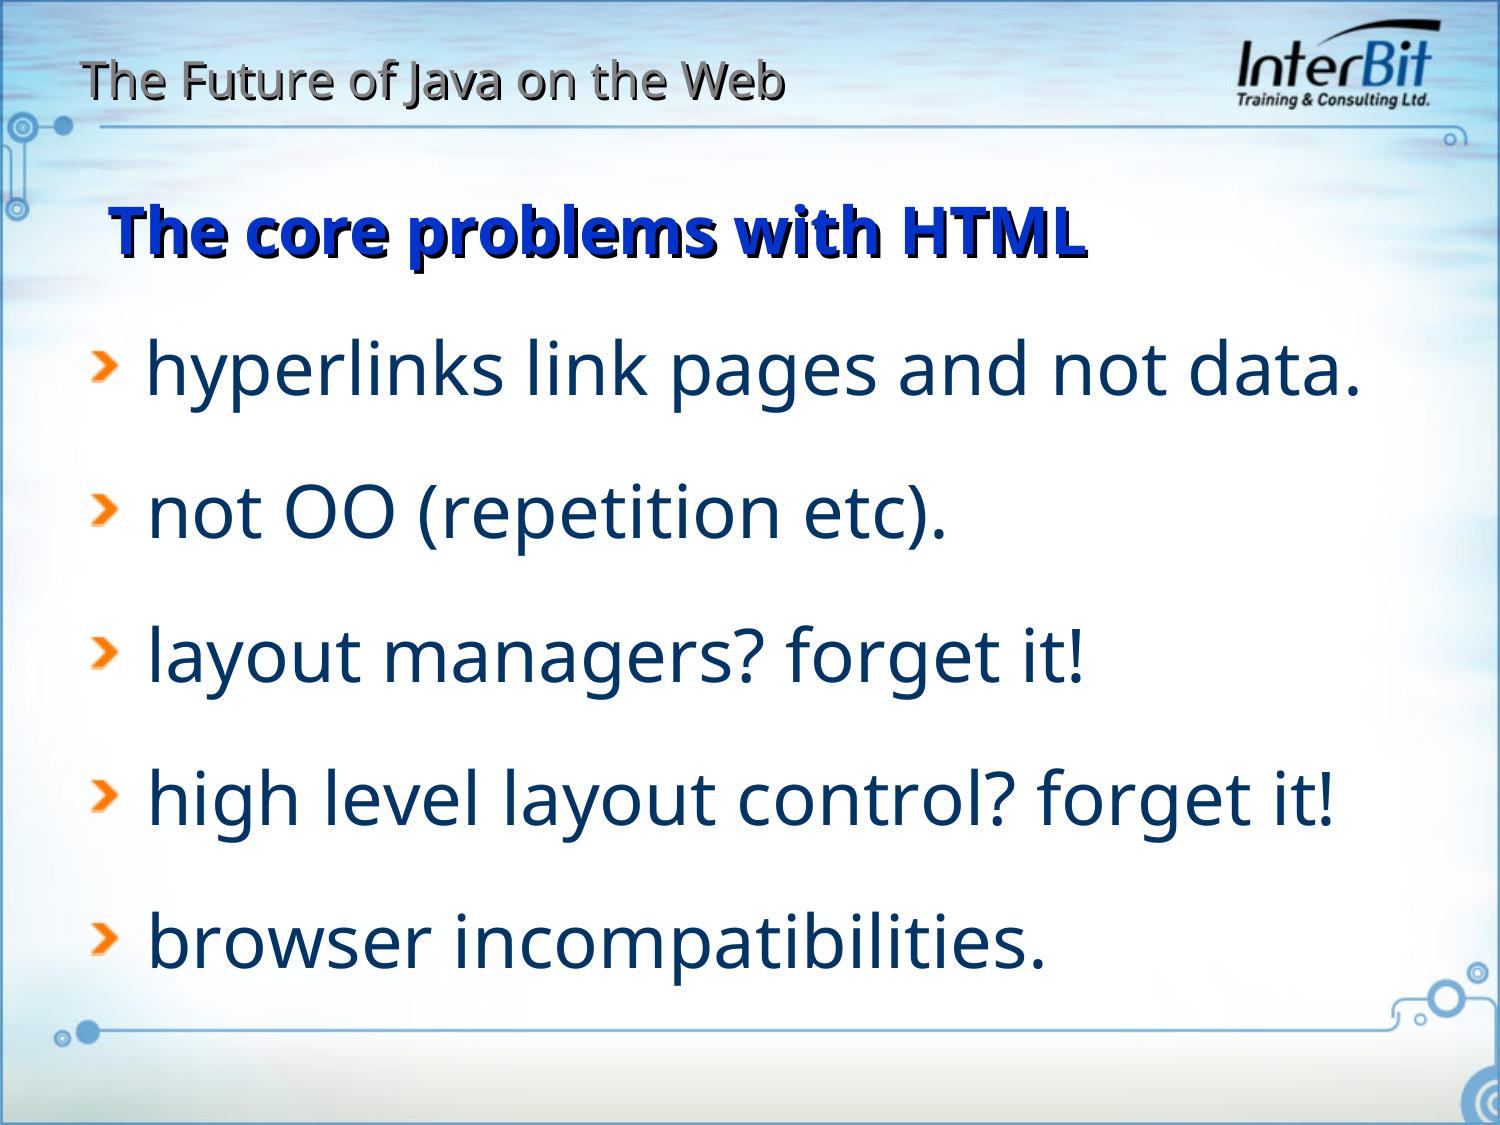

# The Future of Java on the Web
 The core problems with HTML
 hyperlinks link pages and not data.
 not OO (repetition etc).
 layout managers? forget it!
 high level layout control? forget it!
 browser incompatibilities.